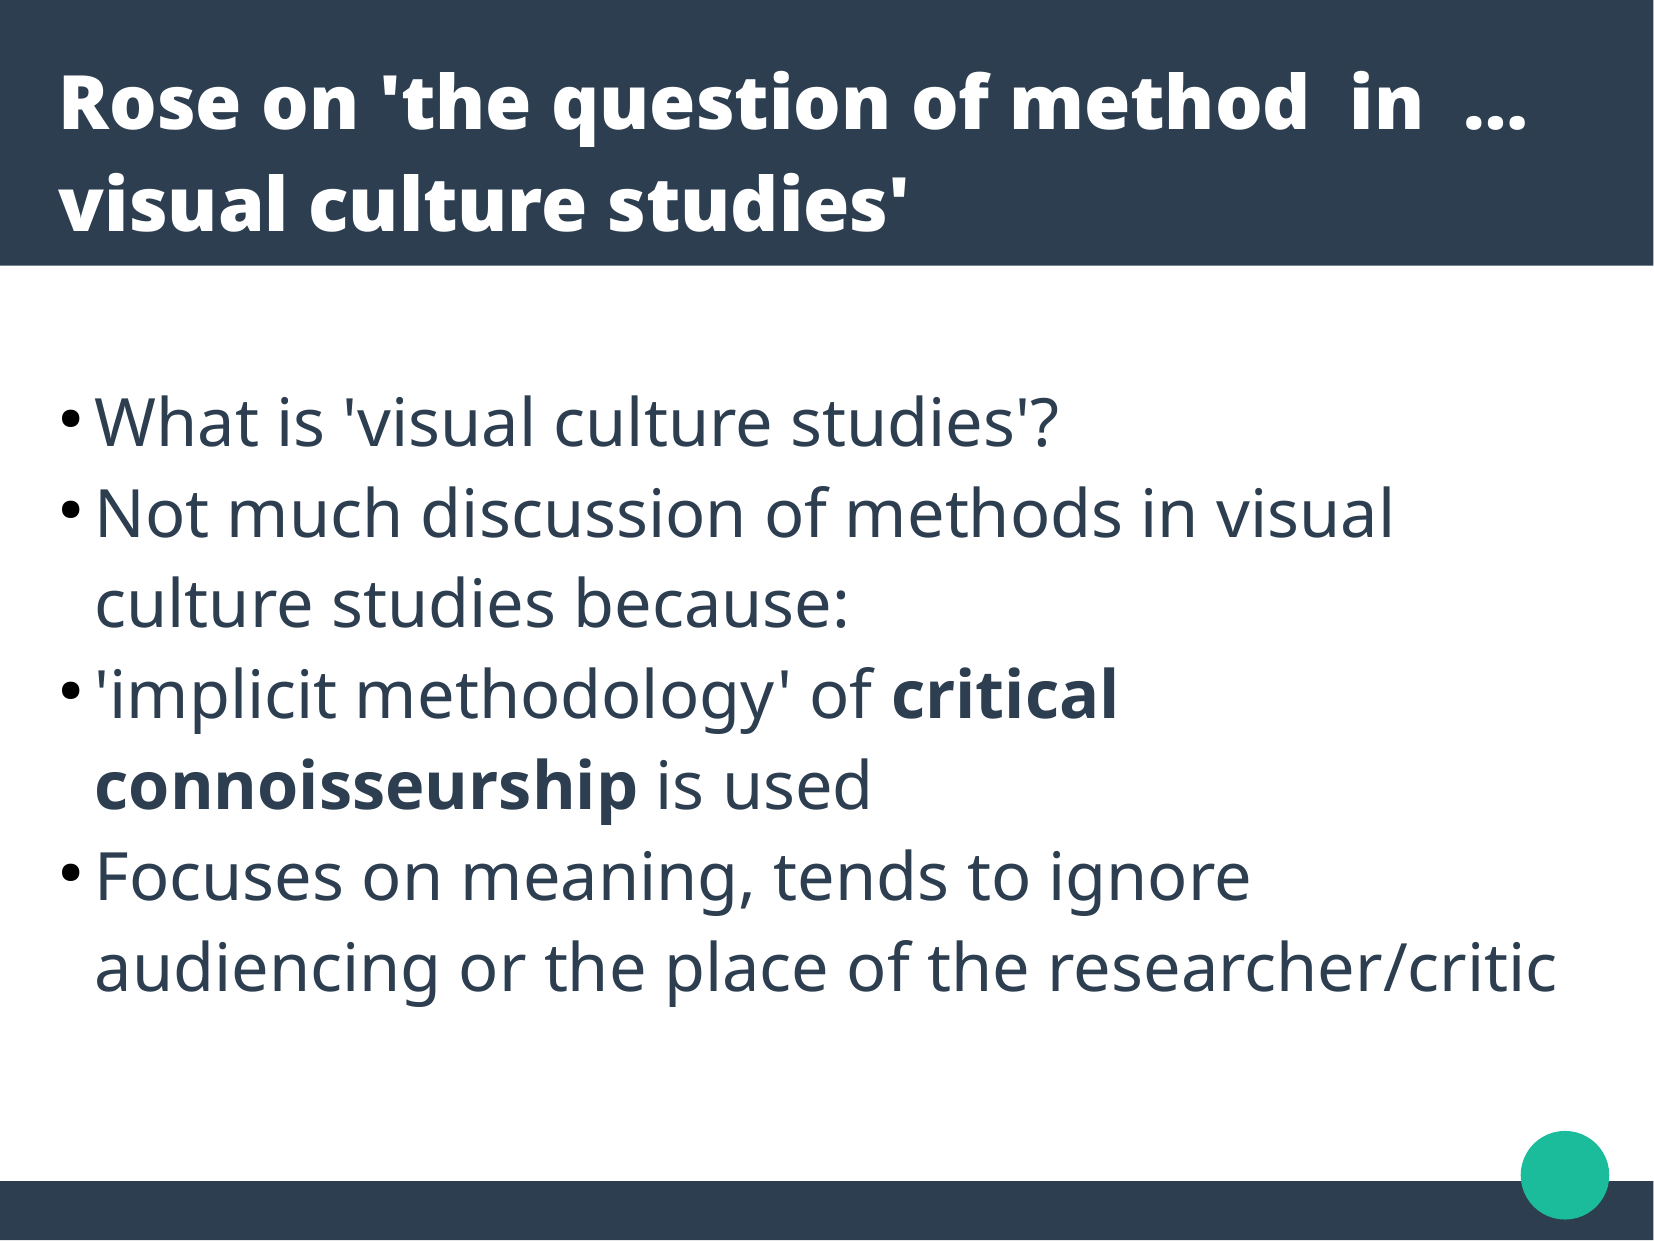

# Rose on 'the question of method in … visual culture studies'
What is 'visual culture studies'?
Not much discussion of methods in visual culture studies because:
'implicit methodology' of critical connoisseurship is used
Focuses on meaning, tends to ignore audiencing or the place of the researcher/critic